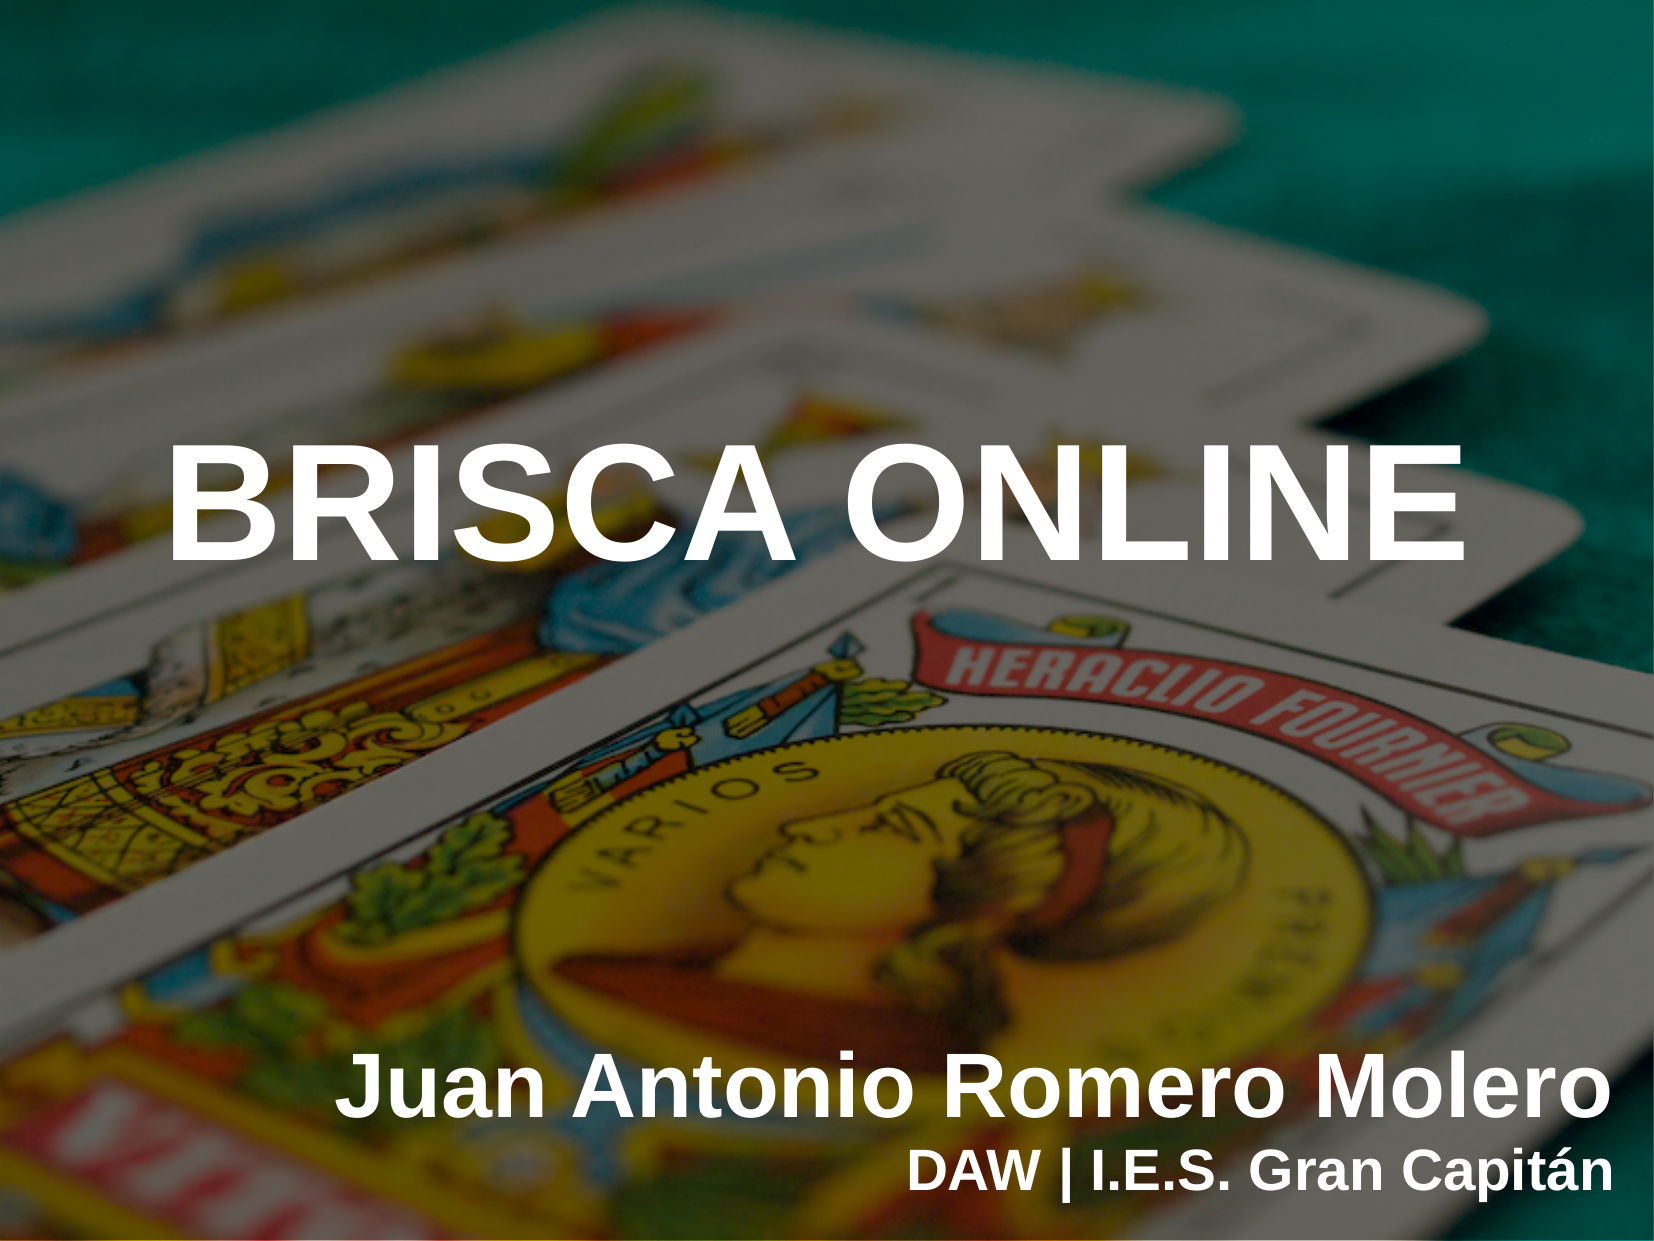

#
BRISCA ONLINE
Juan Antonio Romero Molero
DAW | I.E.S. Gran Capitán